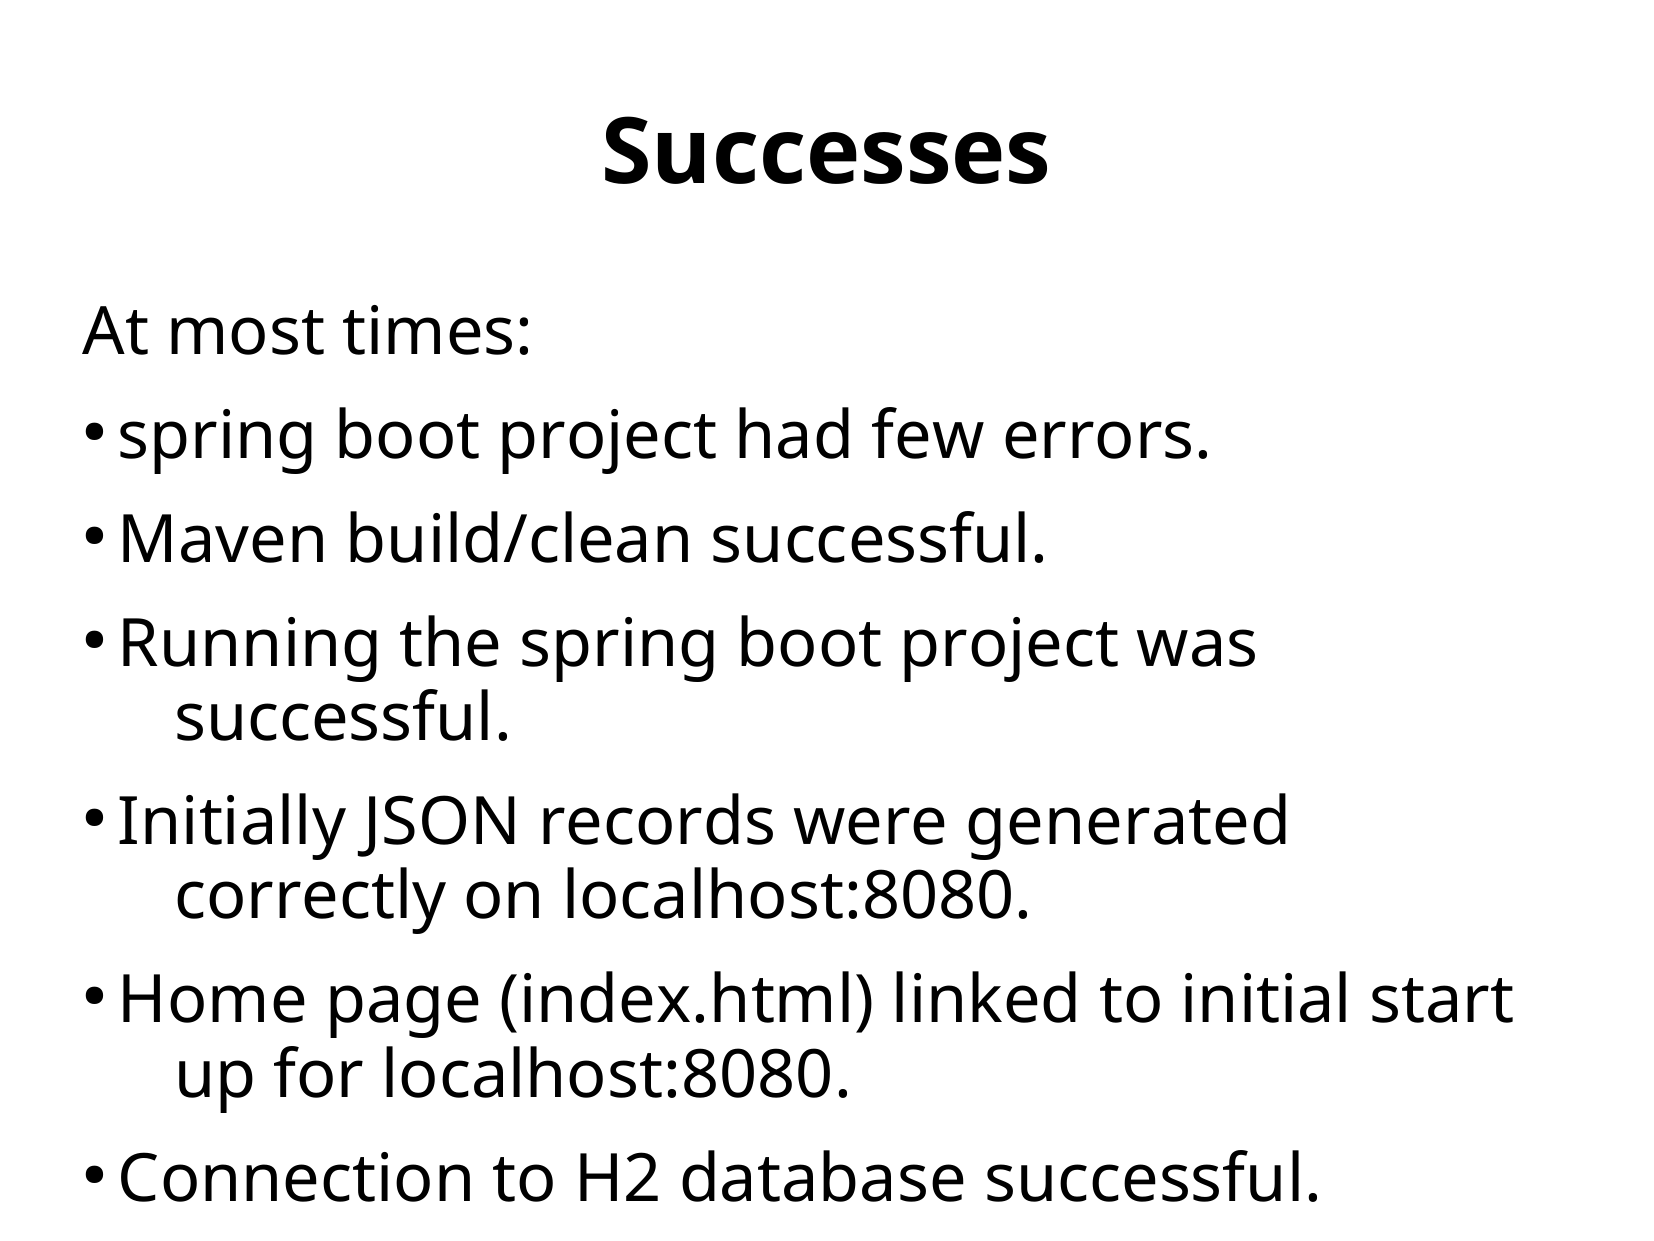

# Successes
At most times:
spring boot project had few errors.
Maven build/clean successful.
Running the spring boot project was successful.
Initially JSON records were generated correctly on localhost:8080.
Home page (index.html) linked to initial start up for localhost:8080.
Connection to H2 database successful.